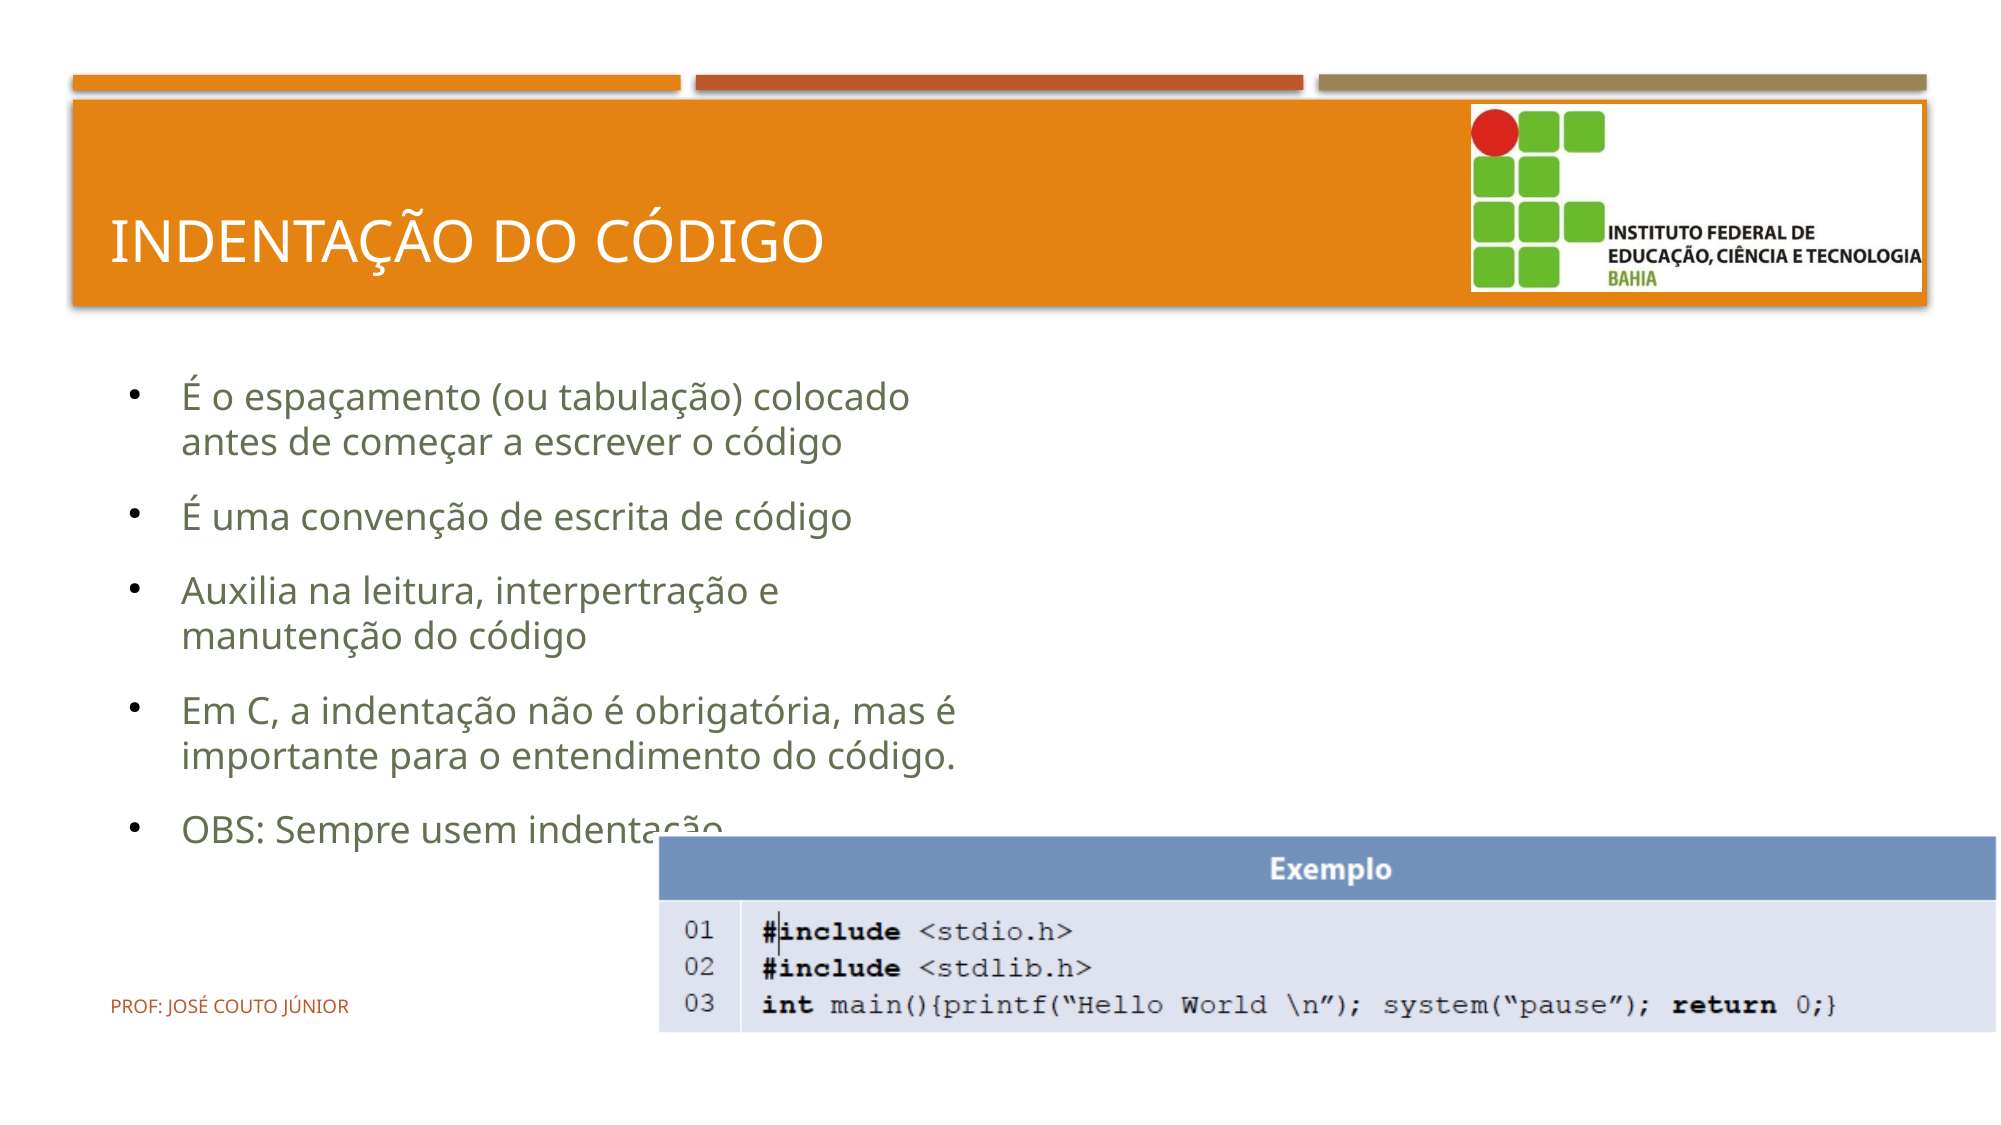

# Indentação do código
É o espaçamento (ou tabulação) colocado antes de começar a escrever o código
É uma convenção de escrita de código
Auxilia na leitura, interpertração e manutenção do código
Em C, a indentação não é obrigatória, mas é importante para o entendimento do código.
OBS: Sempre usem indentação
Prof: José Couto Júnior
6